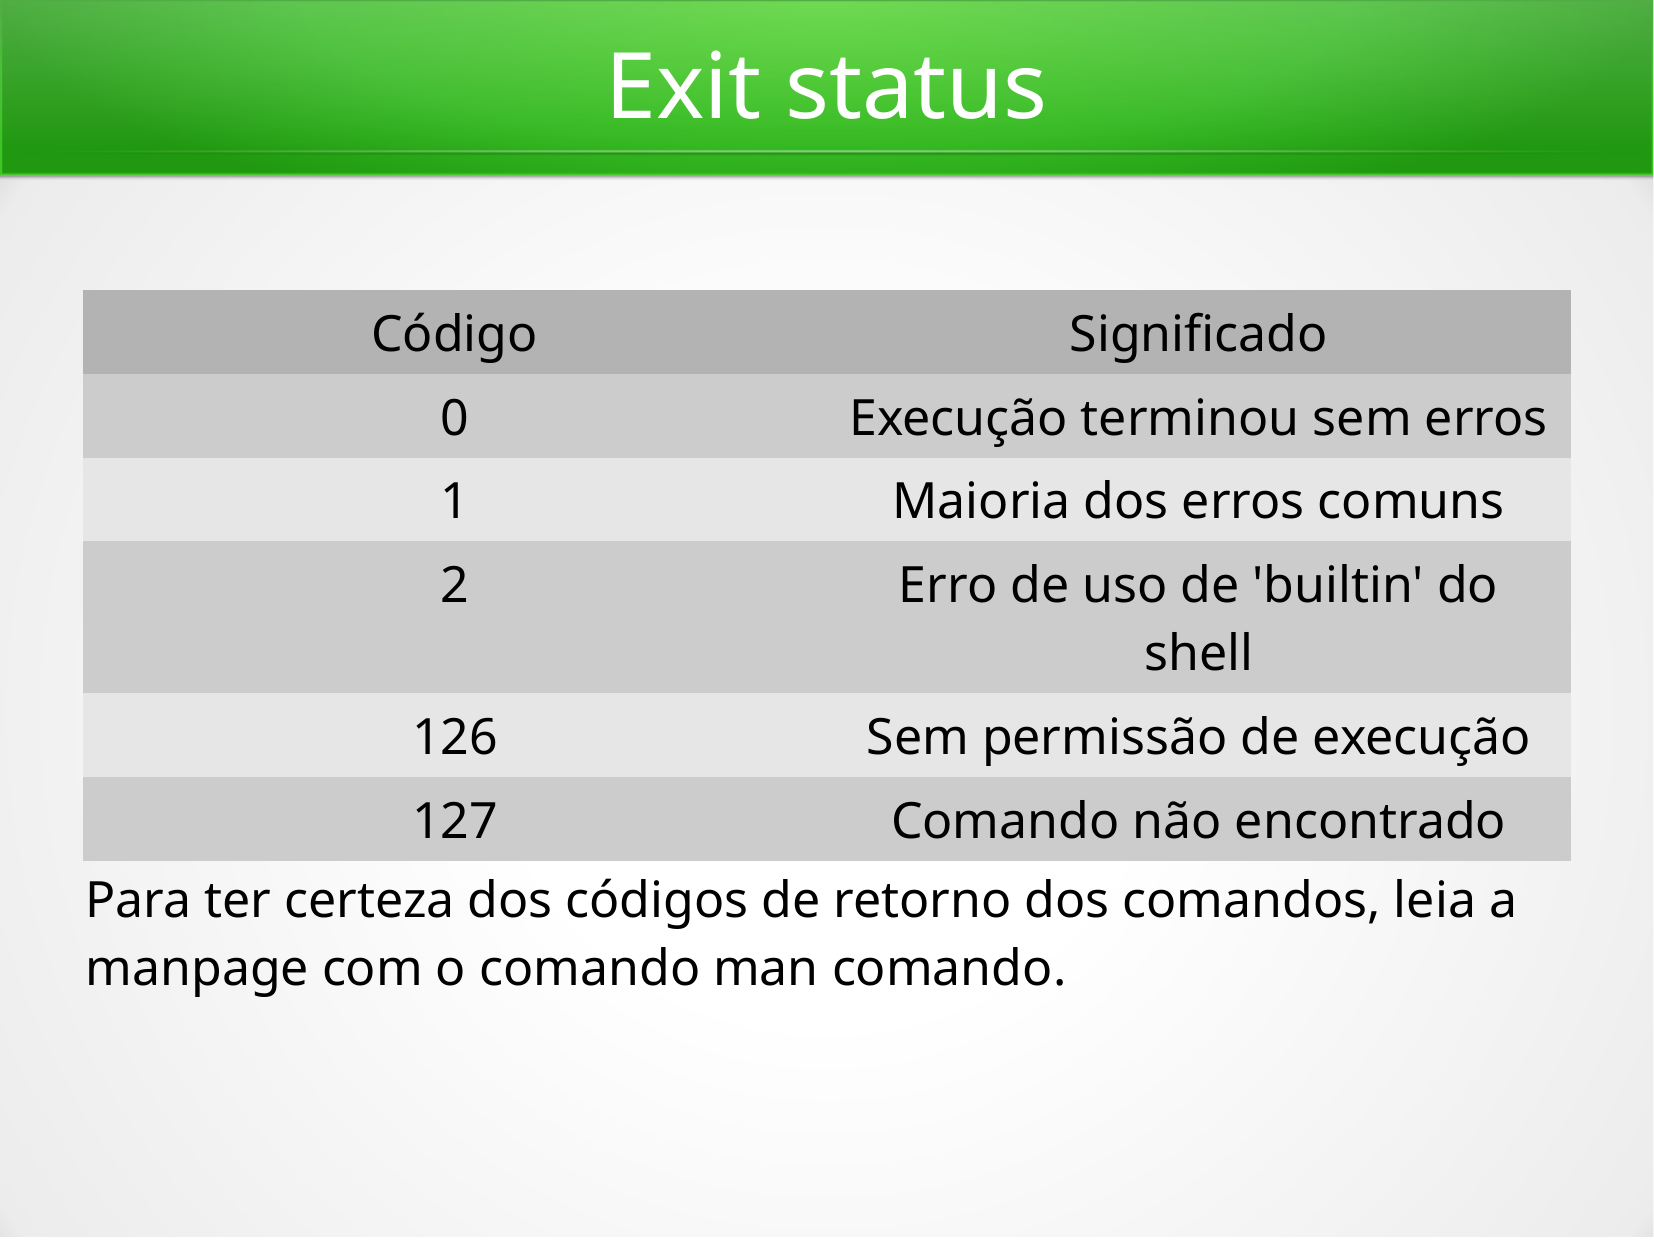

# Exit status
| Código | Significado |
| --- | --- |
| 0 | Execução terminou sem erros |
| 1 | Maioria dos erros comuns |
| 2 | Erro de uso de 'builtin' do shell |
| 126 | Sem permissão de execução |
| 127 | Comando não encontrado |
Para ter certeza dos códigos de retorno dos comandos, leia a manpage com o comando man comando.